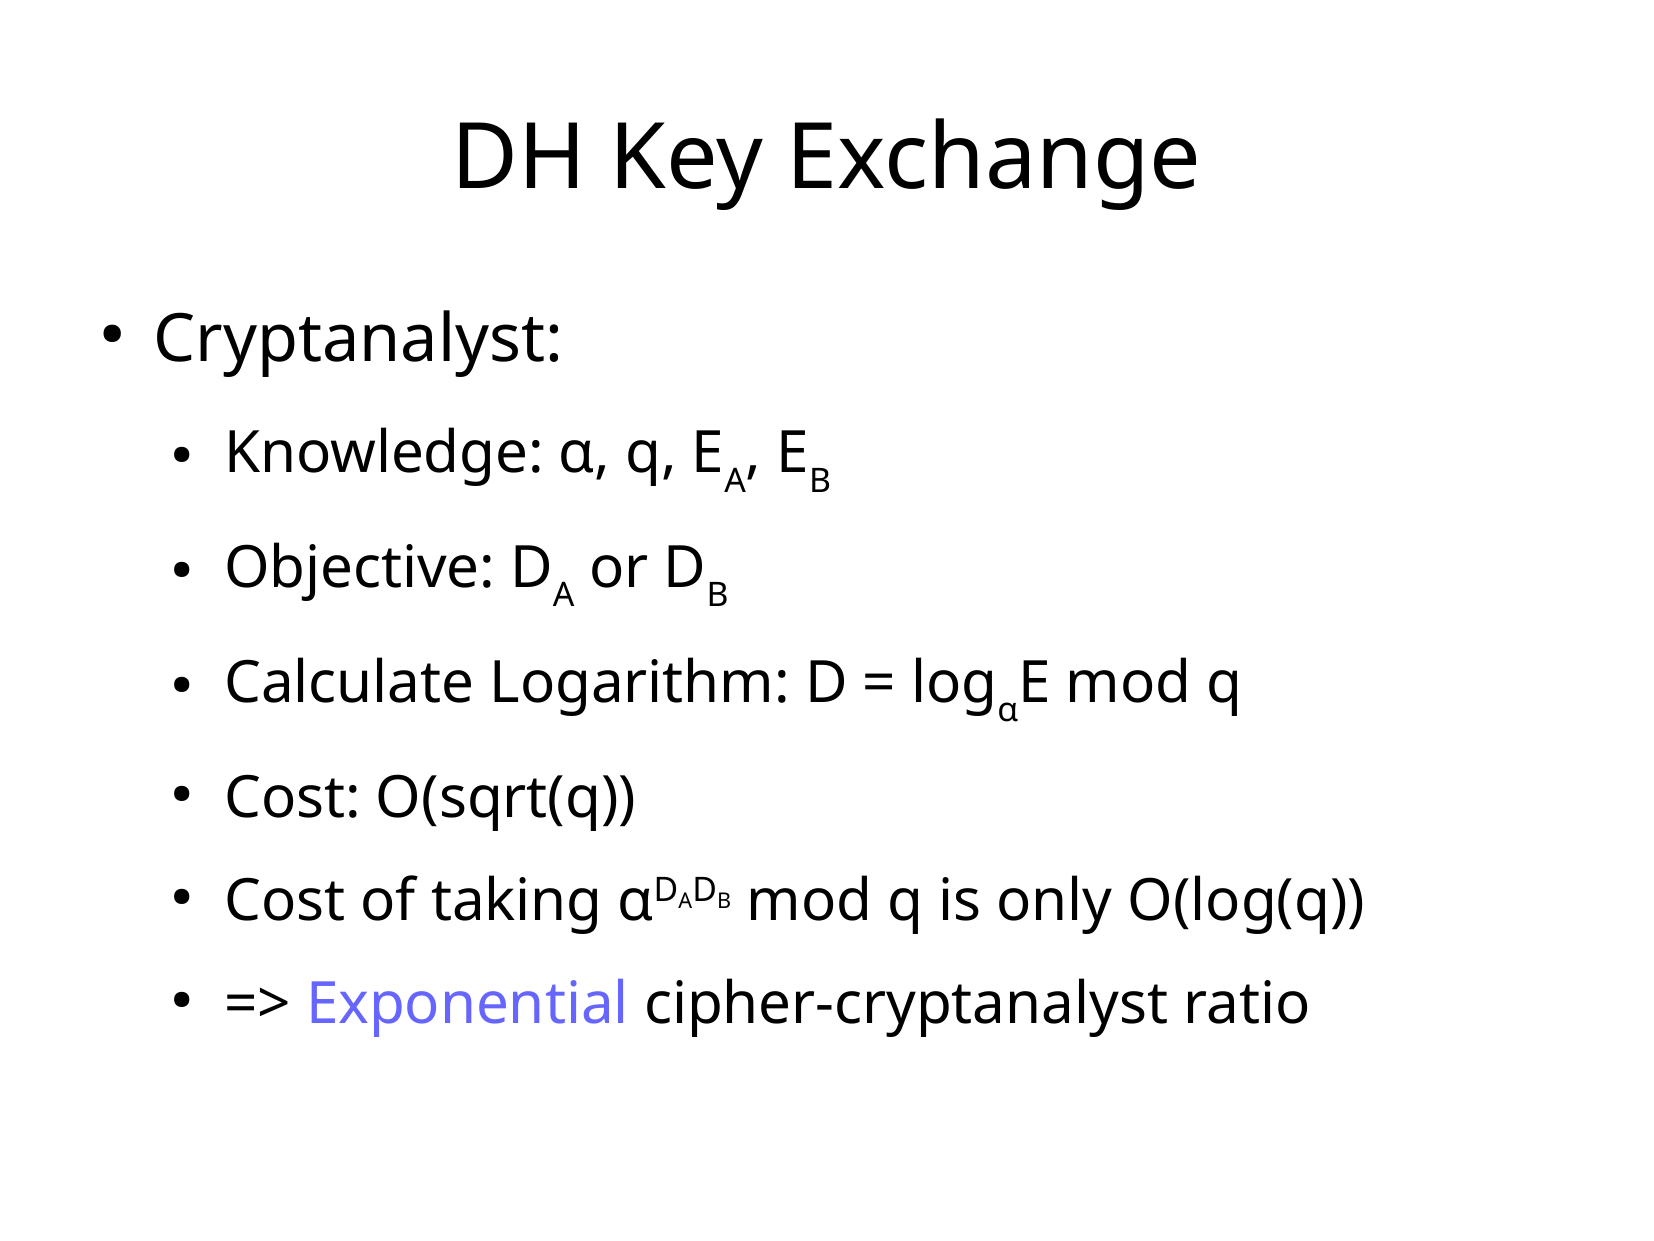

# DH Key Exchange
Cryptanalyst:
Knowledge: α, q, EA, EB
Objective: DA or DB
Calculate Logarithm: D = logαE mod q
Cost: O(sqrt(q))
Cost of taking αDADB mod q is only O(log(q))
=> Exponential cipher-cryptanalyst ratio